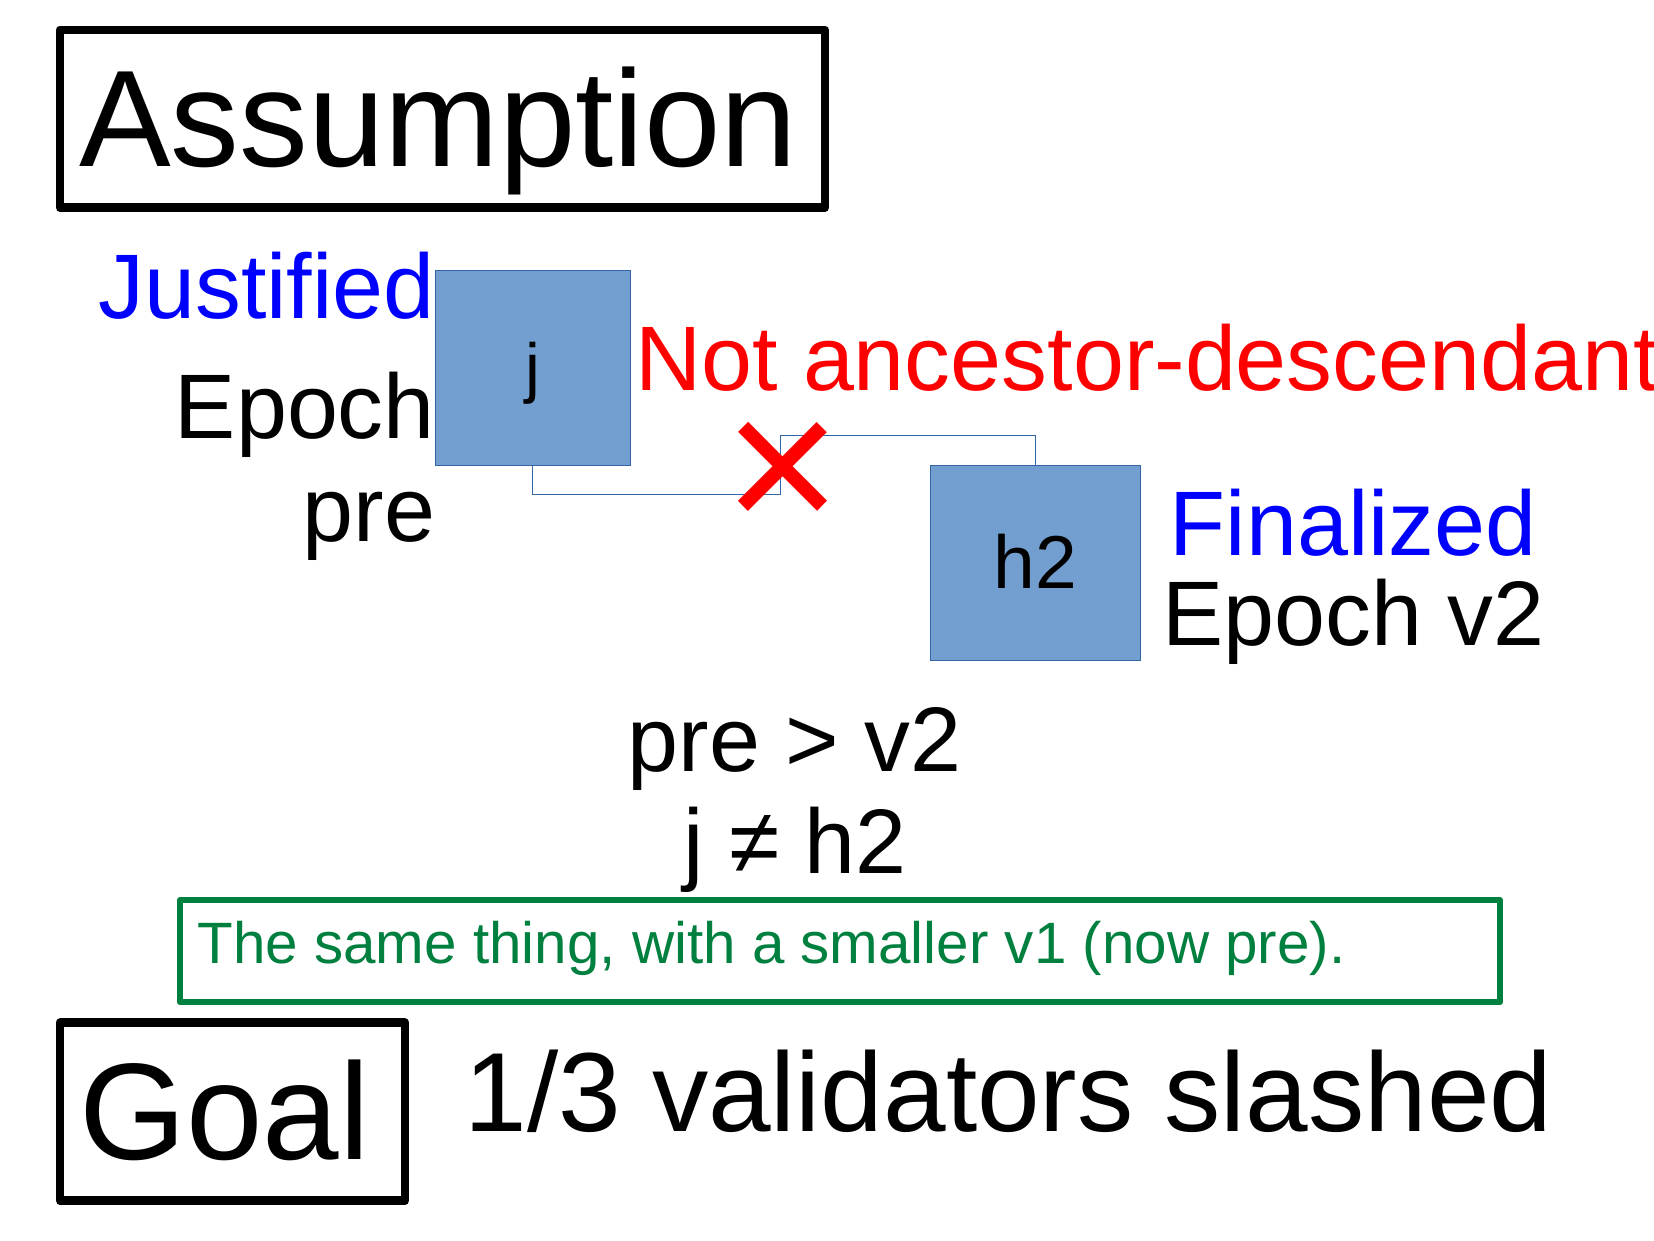

Assumption
Justified
j
Not ancestor-descendant
×
Epoch pre
h2
Finalized
Epoch v2
pre > v2
j ≠ h2
The same thing, with a smaller v1 (now pre).
1/3 validators slashed
Goal